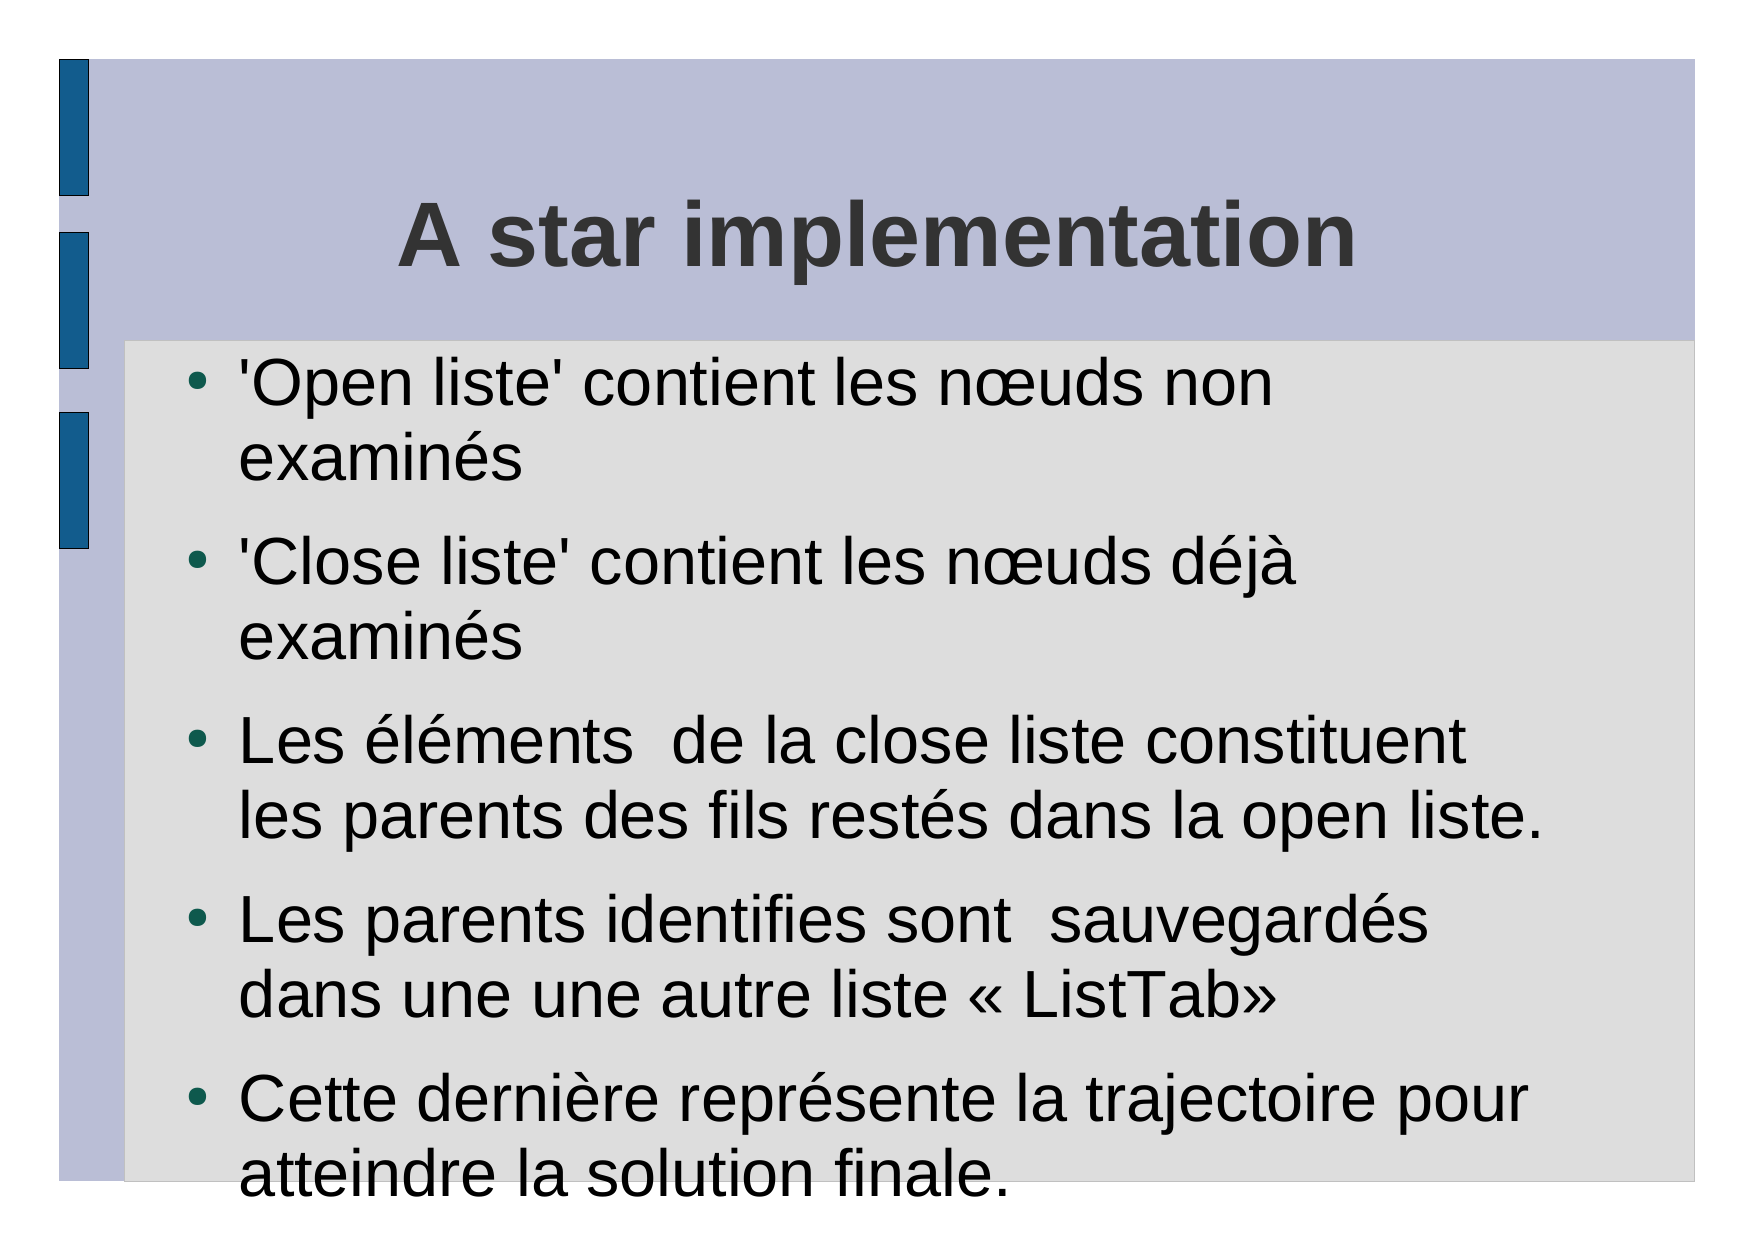

# A star implementation
'Open liste' contient les nœuds non examinés
'Close liste' contient les nœuds déjà examinés
Les éléments de la close liste constituent les parents des fils restés dans la open liste.
Les parents identifies sont sauvegardés dans une une autre liste « ListTab»
Cette dernière représente la trajectoire pour atteindre la solution finale.